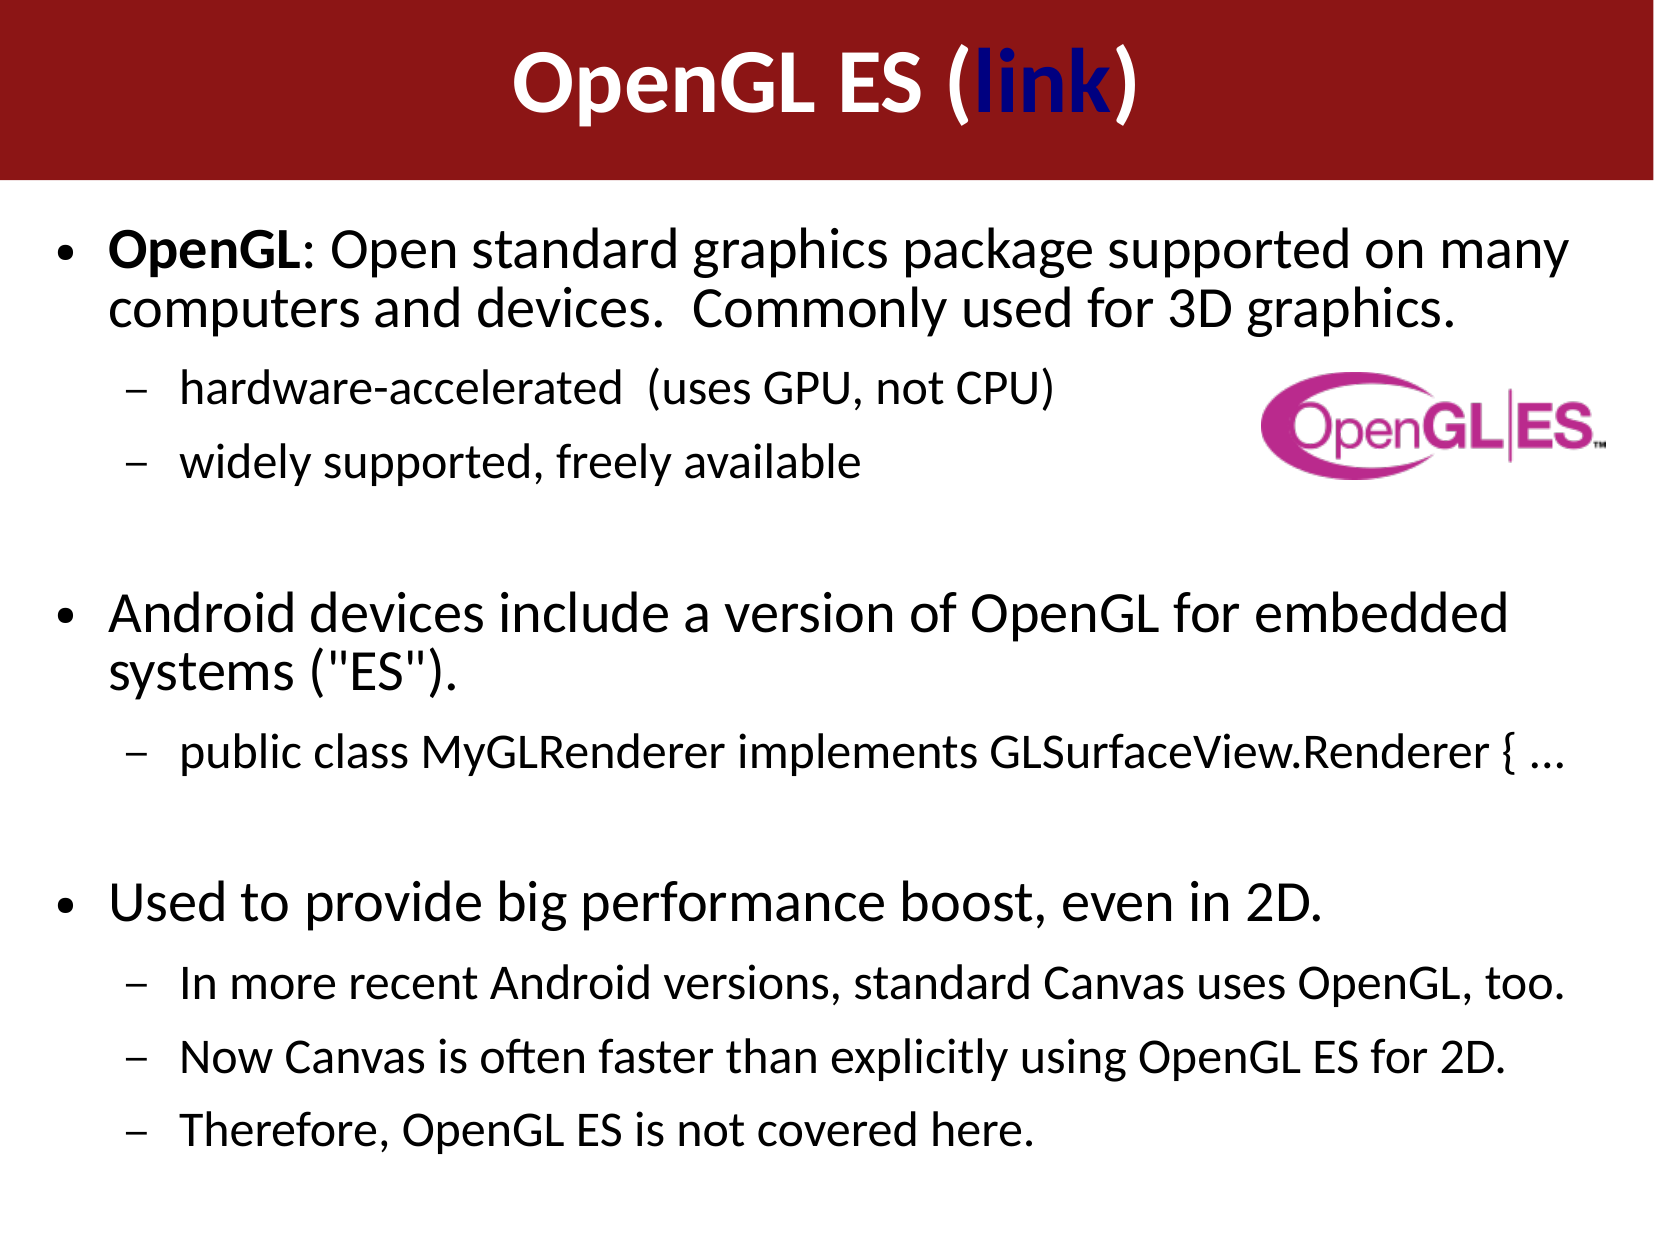

# OpenGL ES (link)
OpenGL: Open standard graphics package supported on many computers and devices. Commonly used for 3D graphics.
hardware-accelerated (uses GPU, not CPU)
widely supported, freely available
Android devices include a version of OpenGL for embedded systems ("ES").
public class MyGLRenderer implements GLSurfaceView.Renderer { ...
Used to provide big performance boost, even in 2D.
In more recent Android versions, standard Canvas uses OpenGL, too.
Now Canvas is often faster than explicitly using OpenGL ES for 2D.
Therefore, OpenGL ES is not covered here.